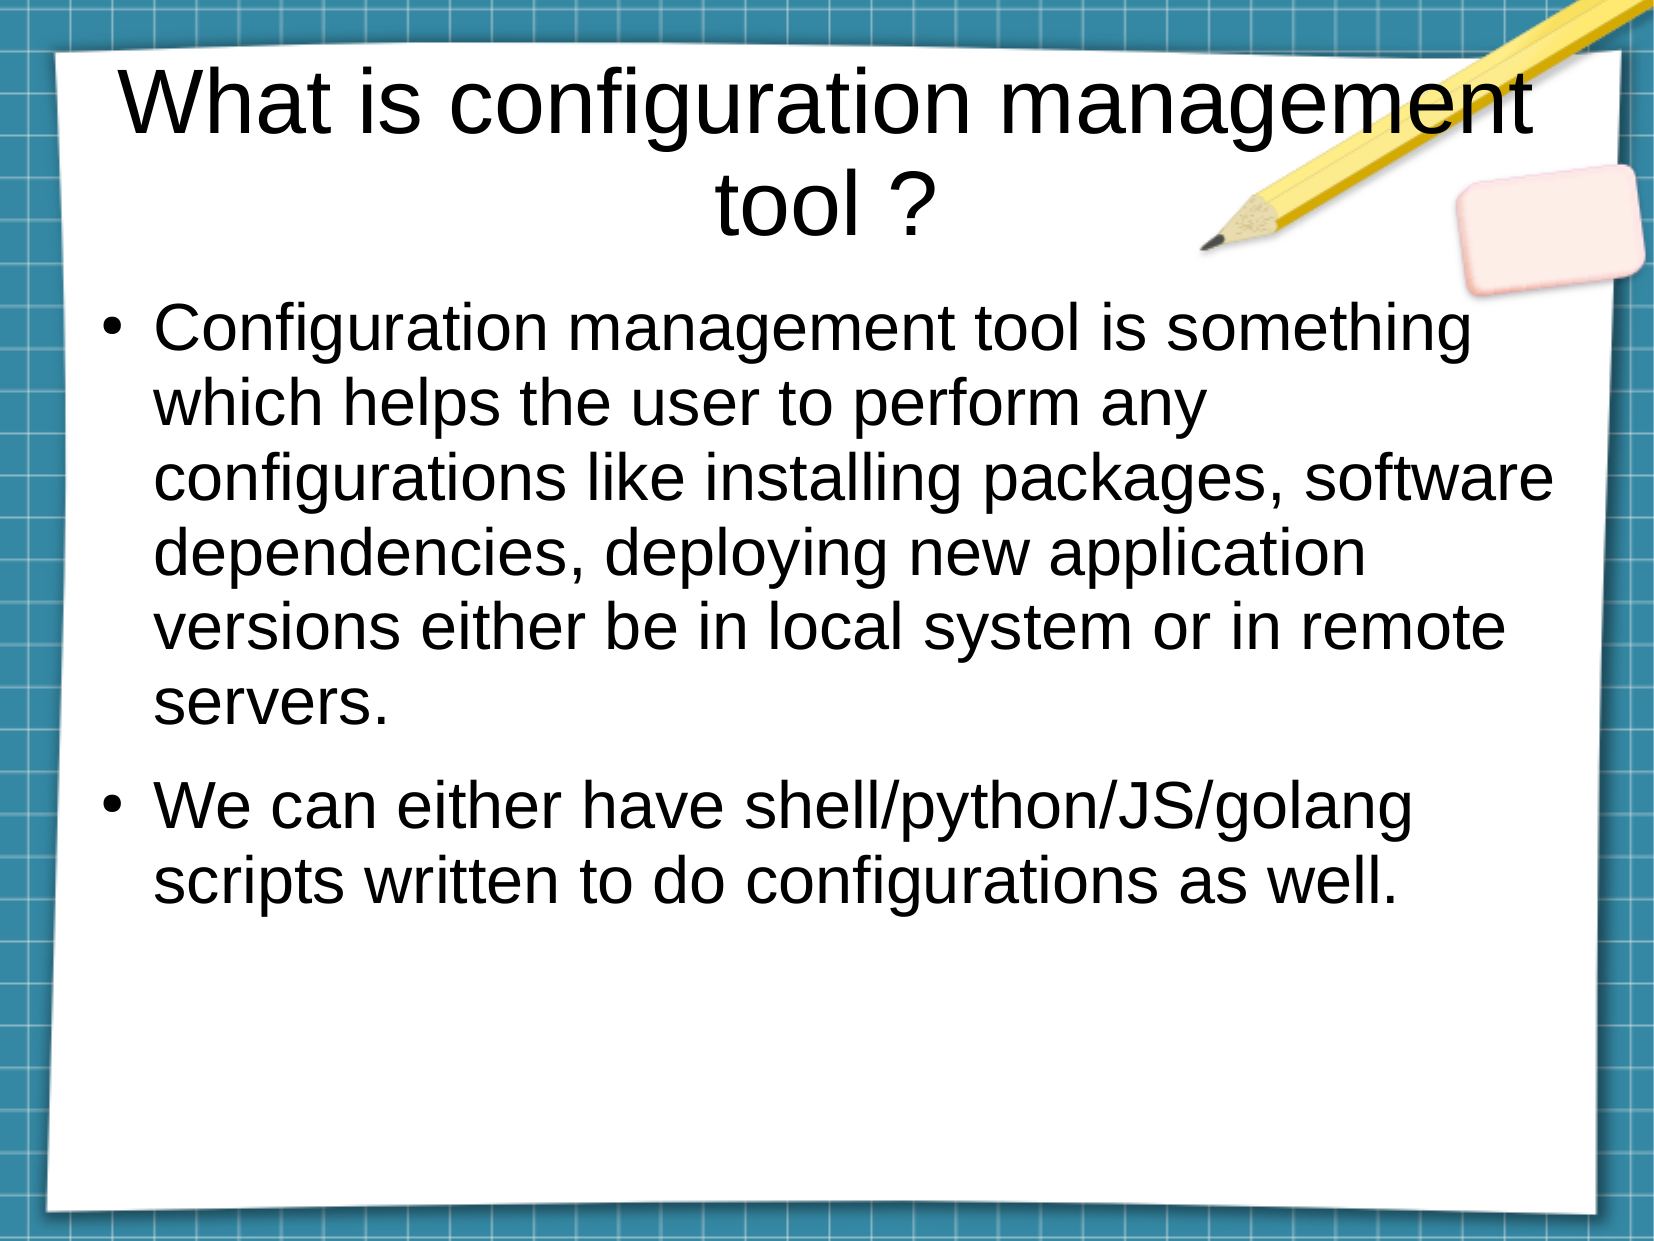

# What is configuration management tool ?
Configuration management tool is something which helps the user to perform any configurations like installing packages, software dependencies, deploying new application versions either be in local system or in remote servers.
We can either have shell/python/JS/golang scripts written to do configurations as well.